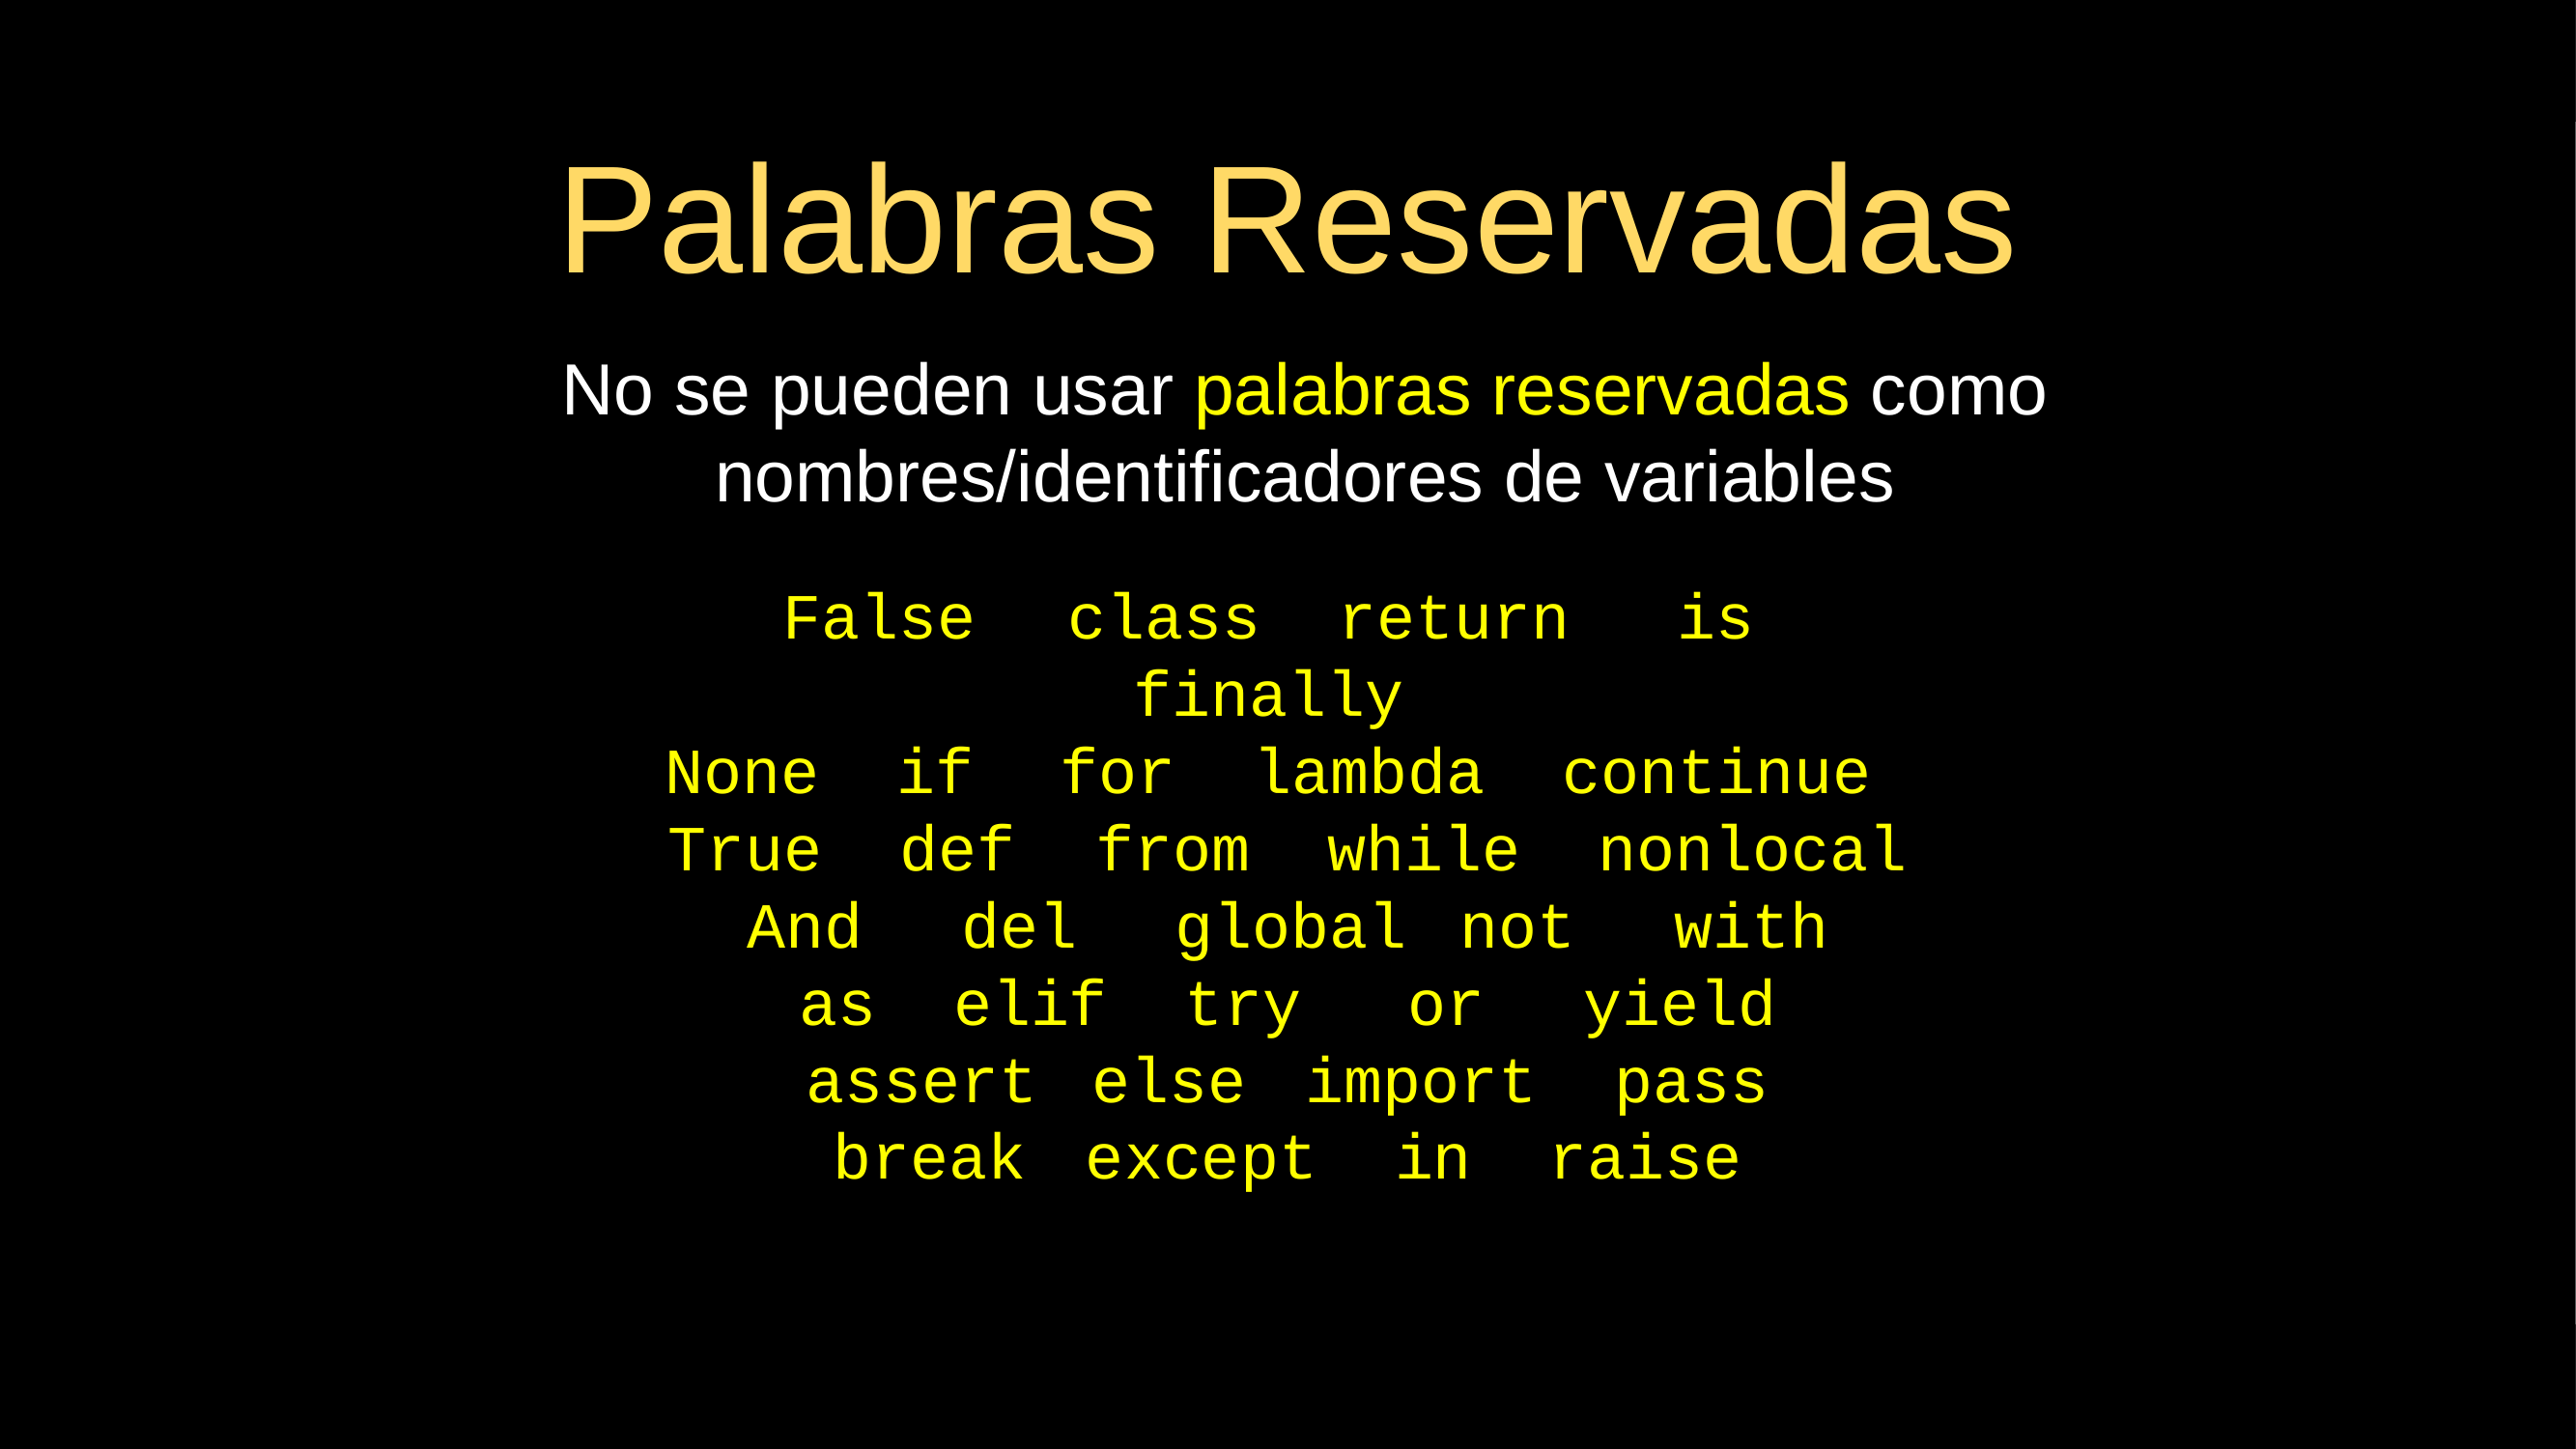

# Palabras Reservadas
No se pueden usar palabras reservadas como nombres/identificadores de variables
False 	class return	 is finally
None if 	 for lambda continue
True def 	from while nonlocal
And 	del 	global 	not 	with
as elif try 	 or 	yield
assert 	else 	import pass
break	 except in raise